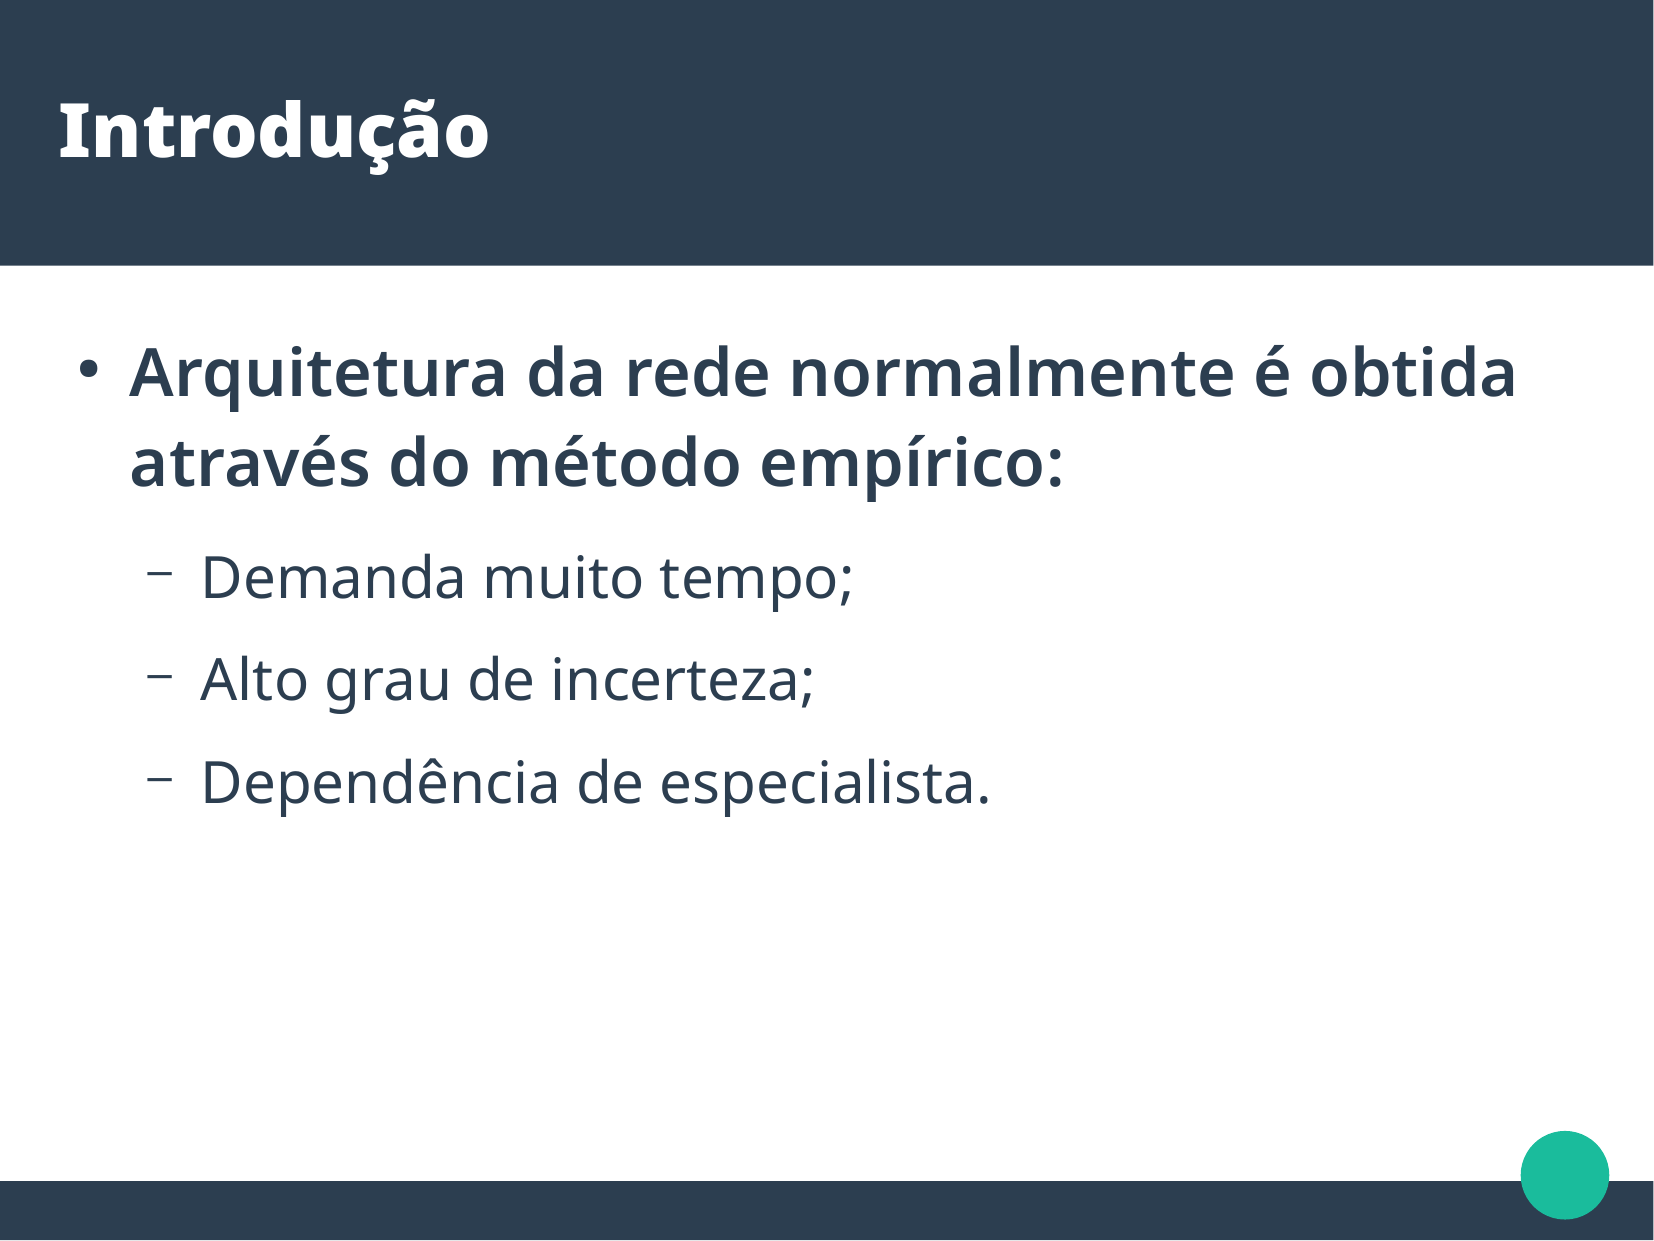

# Introdução
Arquitetura da rede normalmente é obtida através do método empírico:
Demanda muito tempo;
Alto grau de incerteza;
Dependência de especialista.